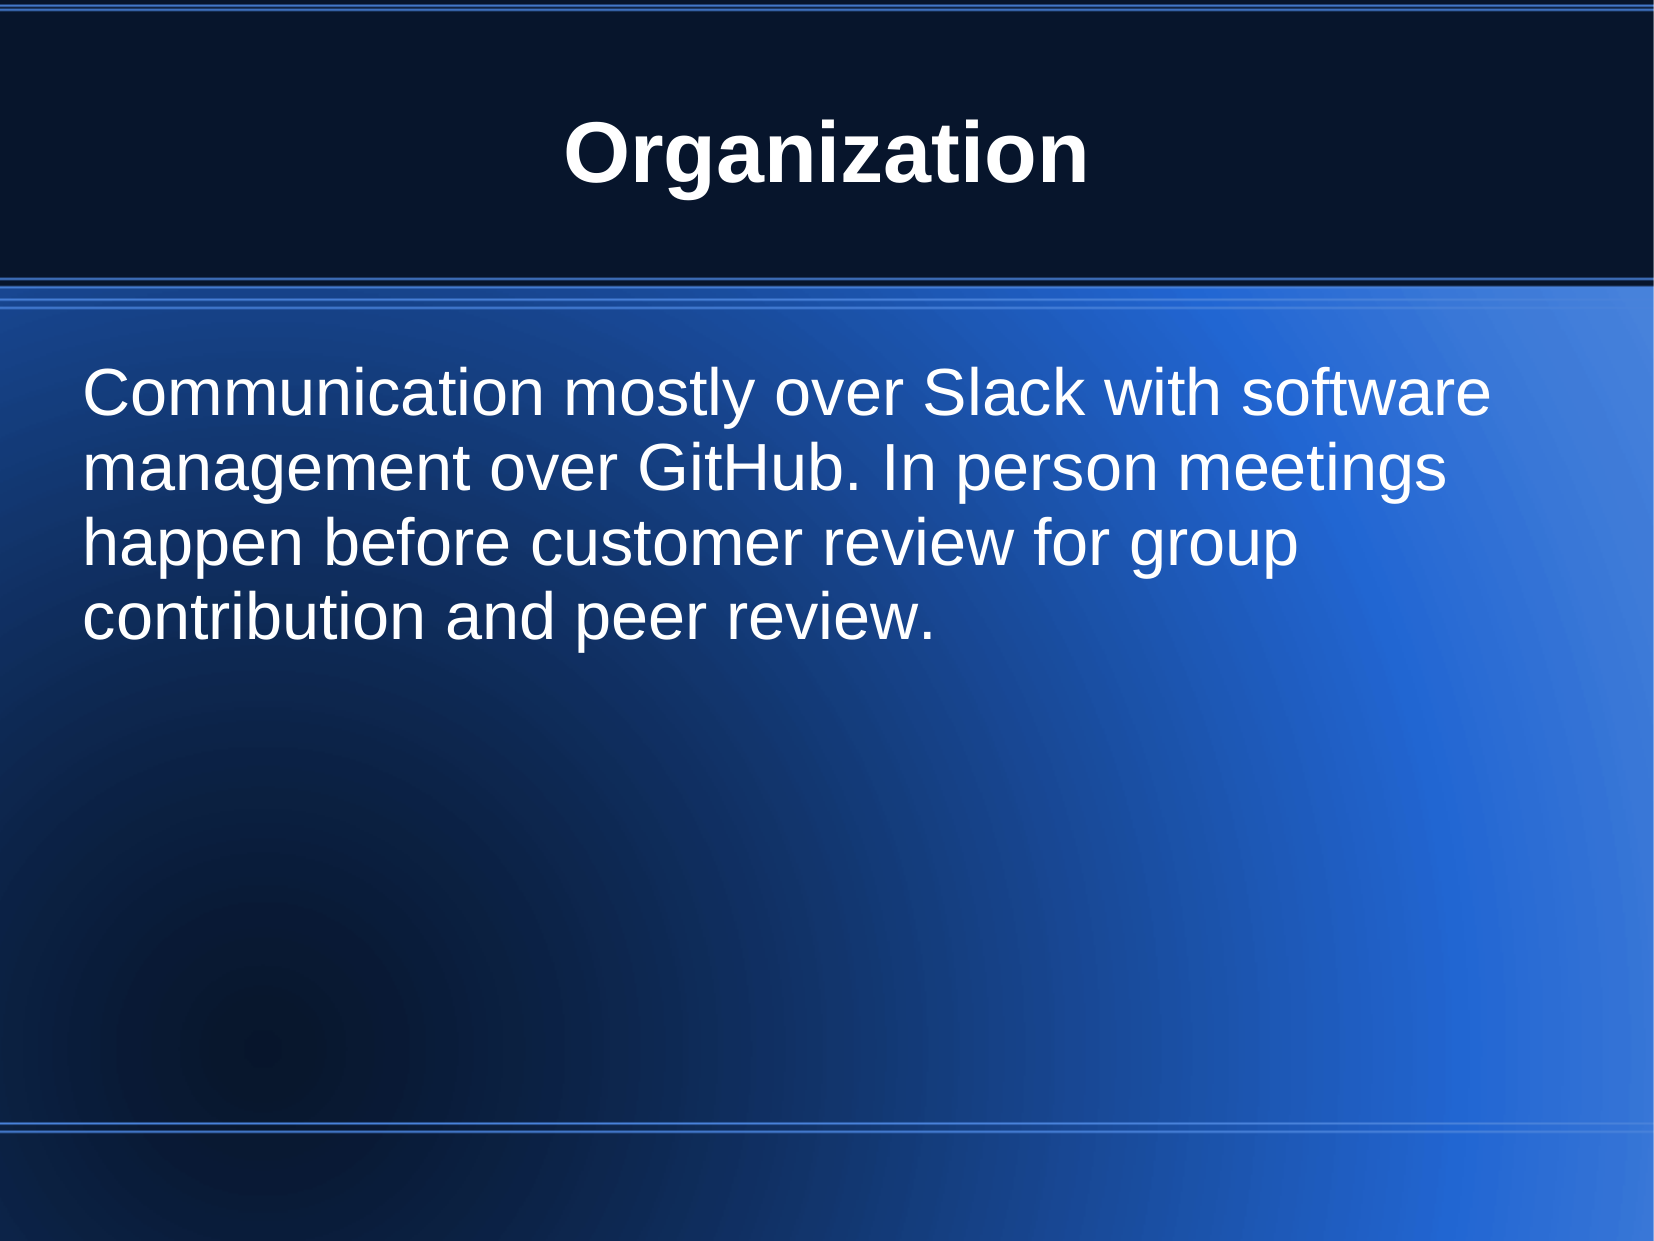

# Organization
Communication mostly over Slack with software management over GitHub. In person meetings happen before customer review for group contribution and peer review.